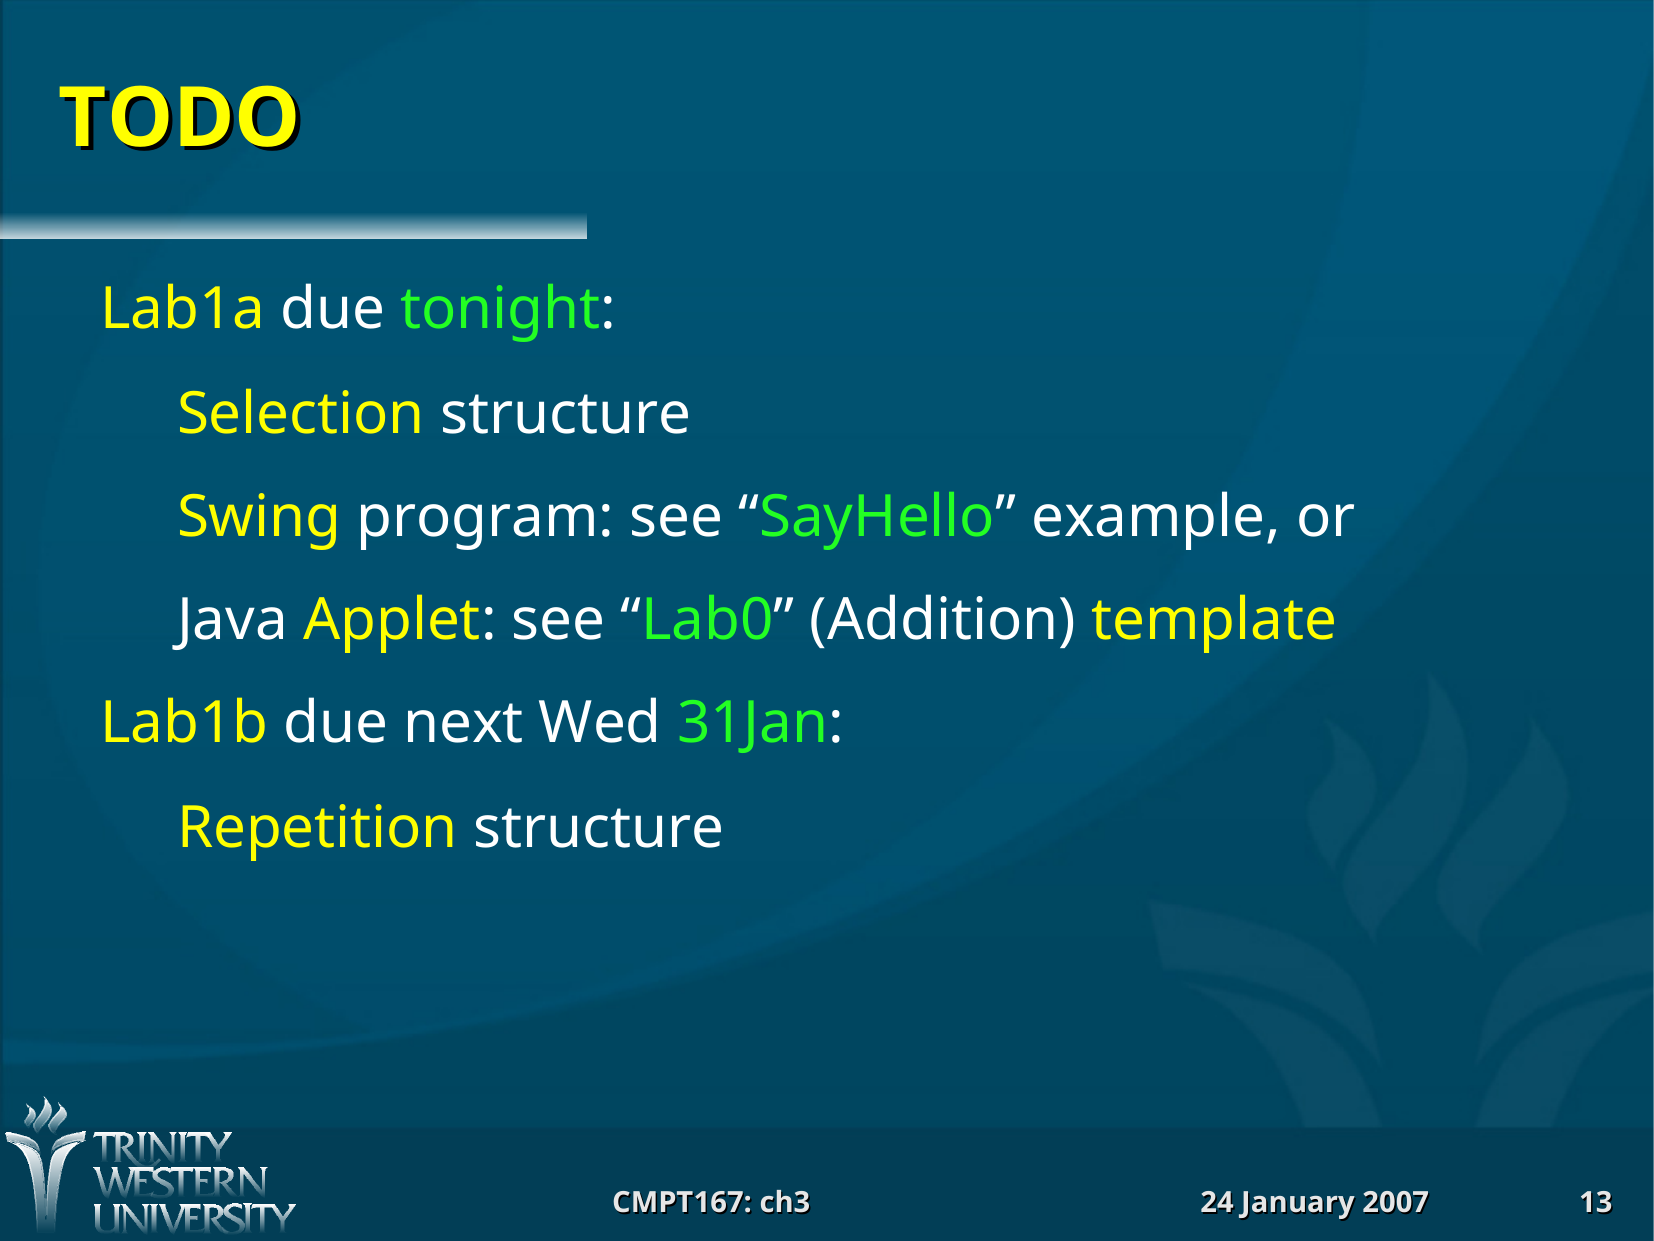

# TODO
Lab1a due tonight:
Selection structure
Swing program: see “SayHello” example, or
Java Applet: see “Lab0” (Addition) template
Lab1b due next Wed 31Jan:
Repetition structure
CMPT167: ch3
24 January 2007
13